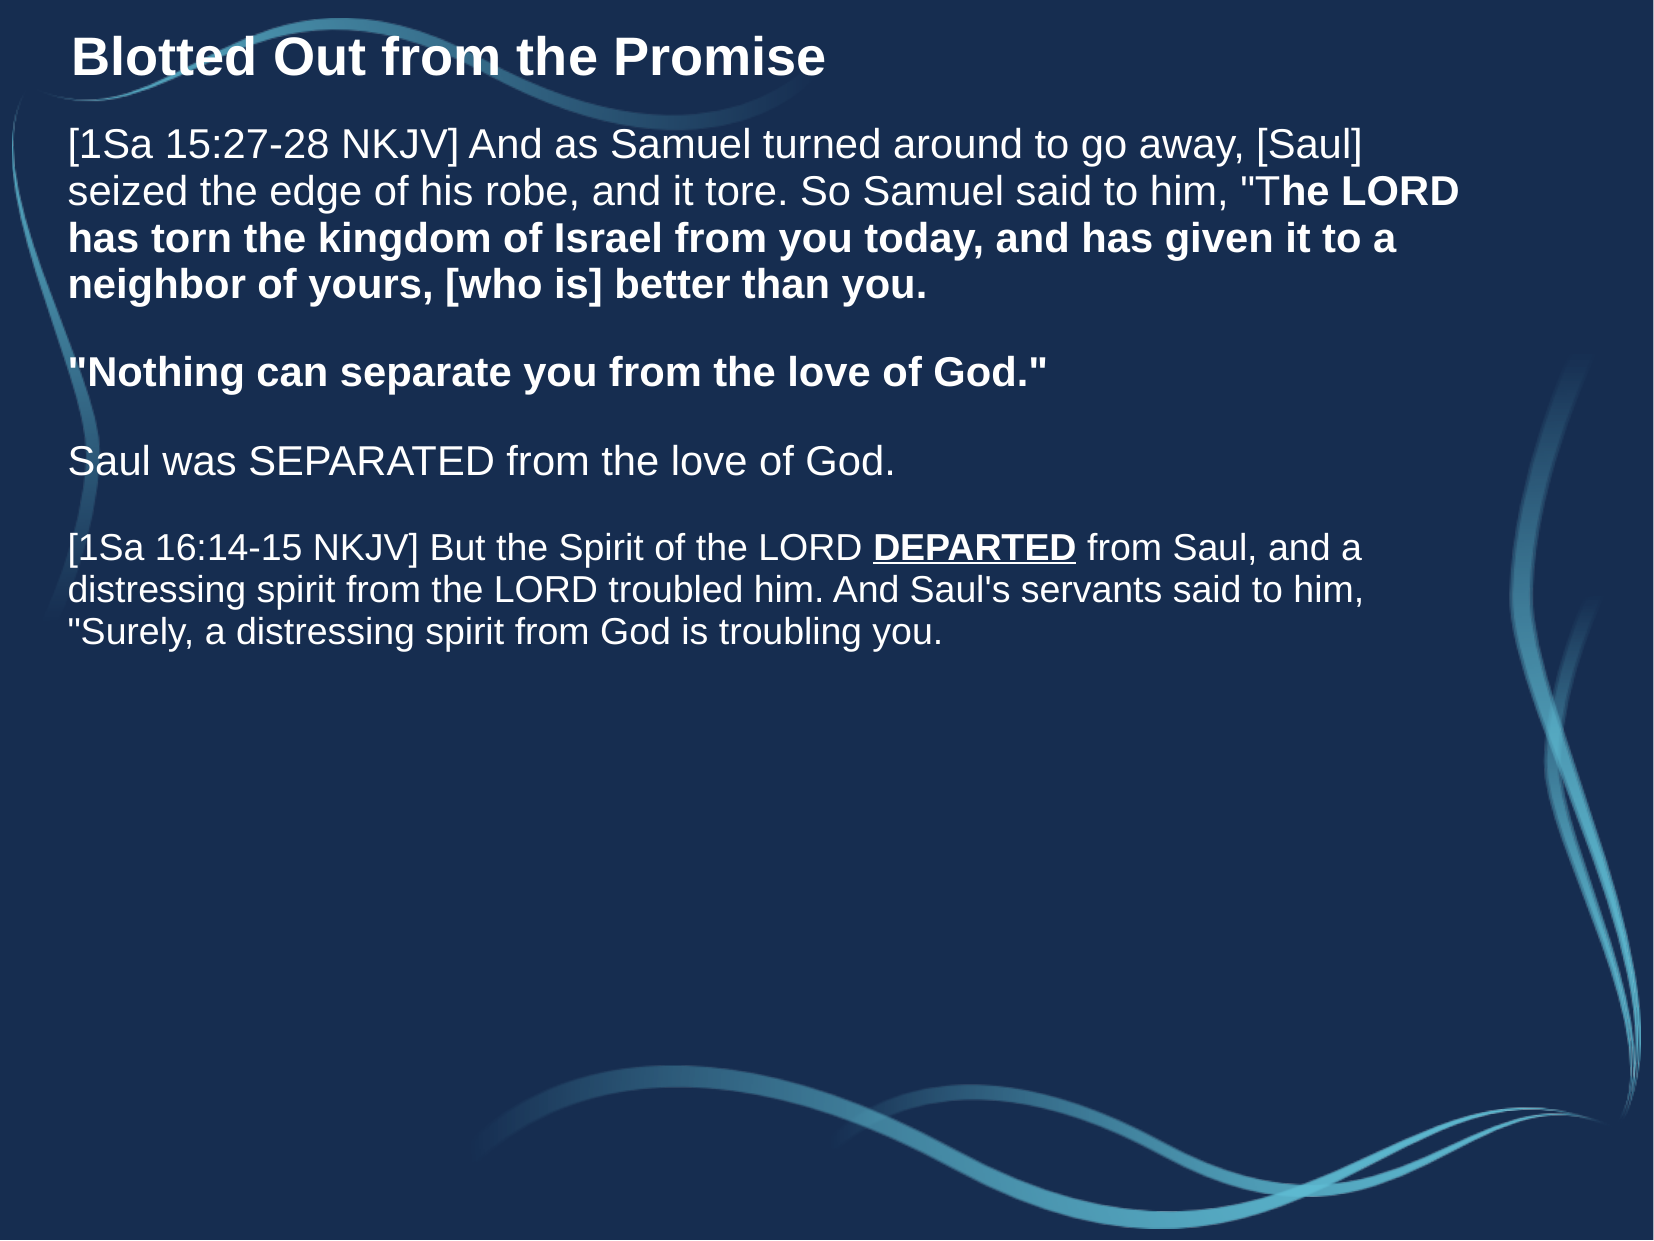

Blotted Out from the Promise
[1Sa 15:27-28 NKJV] And as Samuel turned around to go away, [Saul] seized the edge of his robe, and it tore. So Samuel said to him, "The LORD has torn the kingdom of Israel from you today, and has given it to a neighbor of yours, [who is] better than you.
"Nothing can separate you from the love of God."
Saul was SEPARATED from the love of God.
[1Sa 16:14-15 NKJV] But the Spirit of the LORD DEPARTED from Saul, and a distressing spirit from the LORD troubled him. And Saul's servants said to him, "Surely, a distressing spirit from God is troubling you.